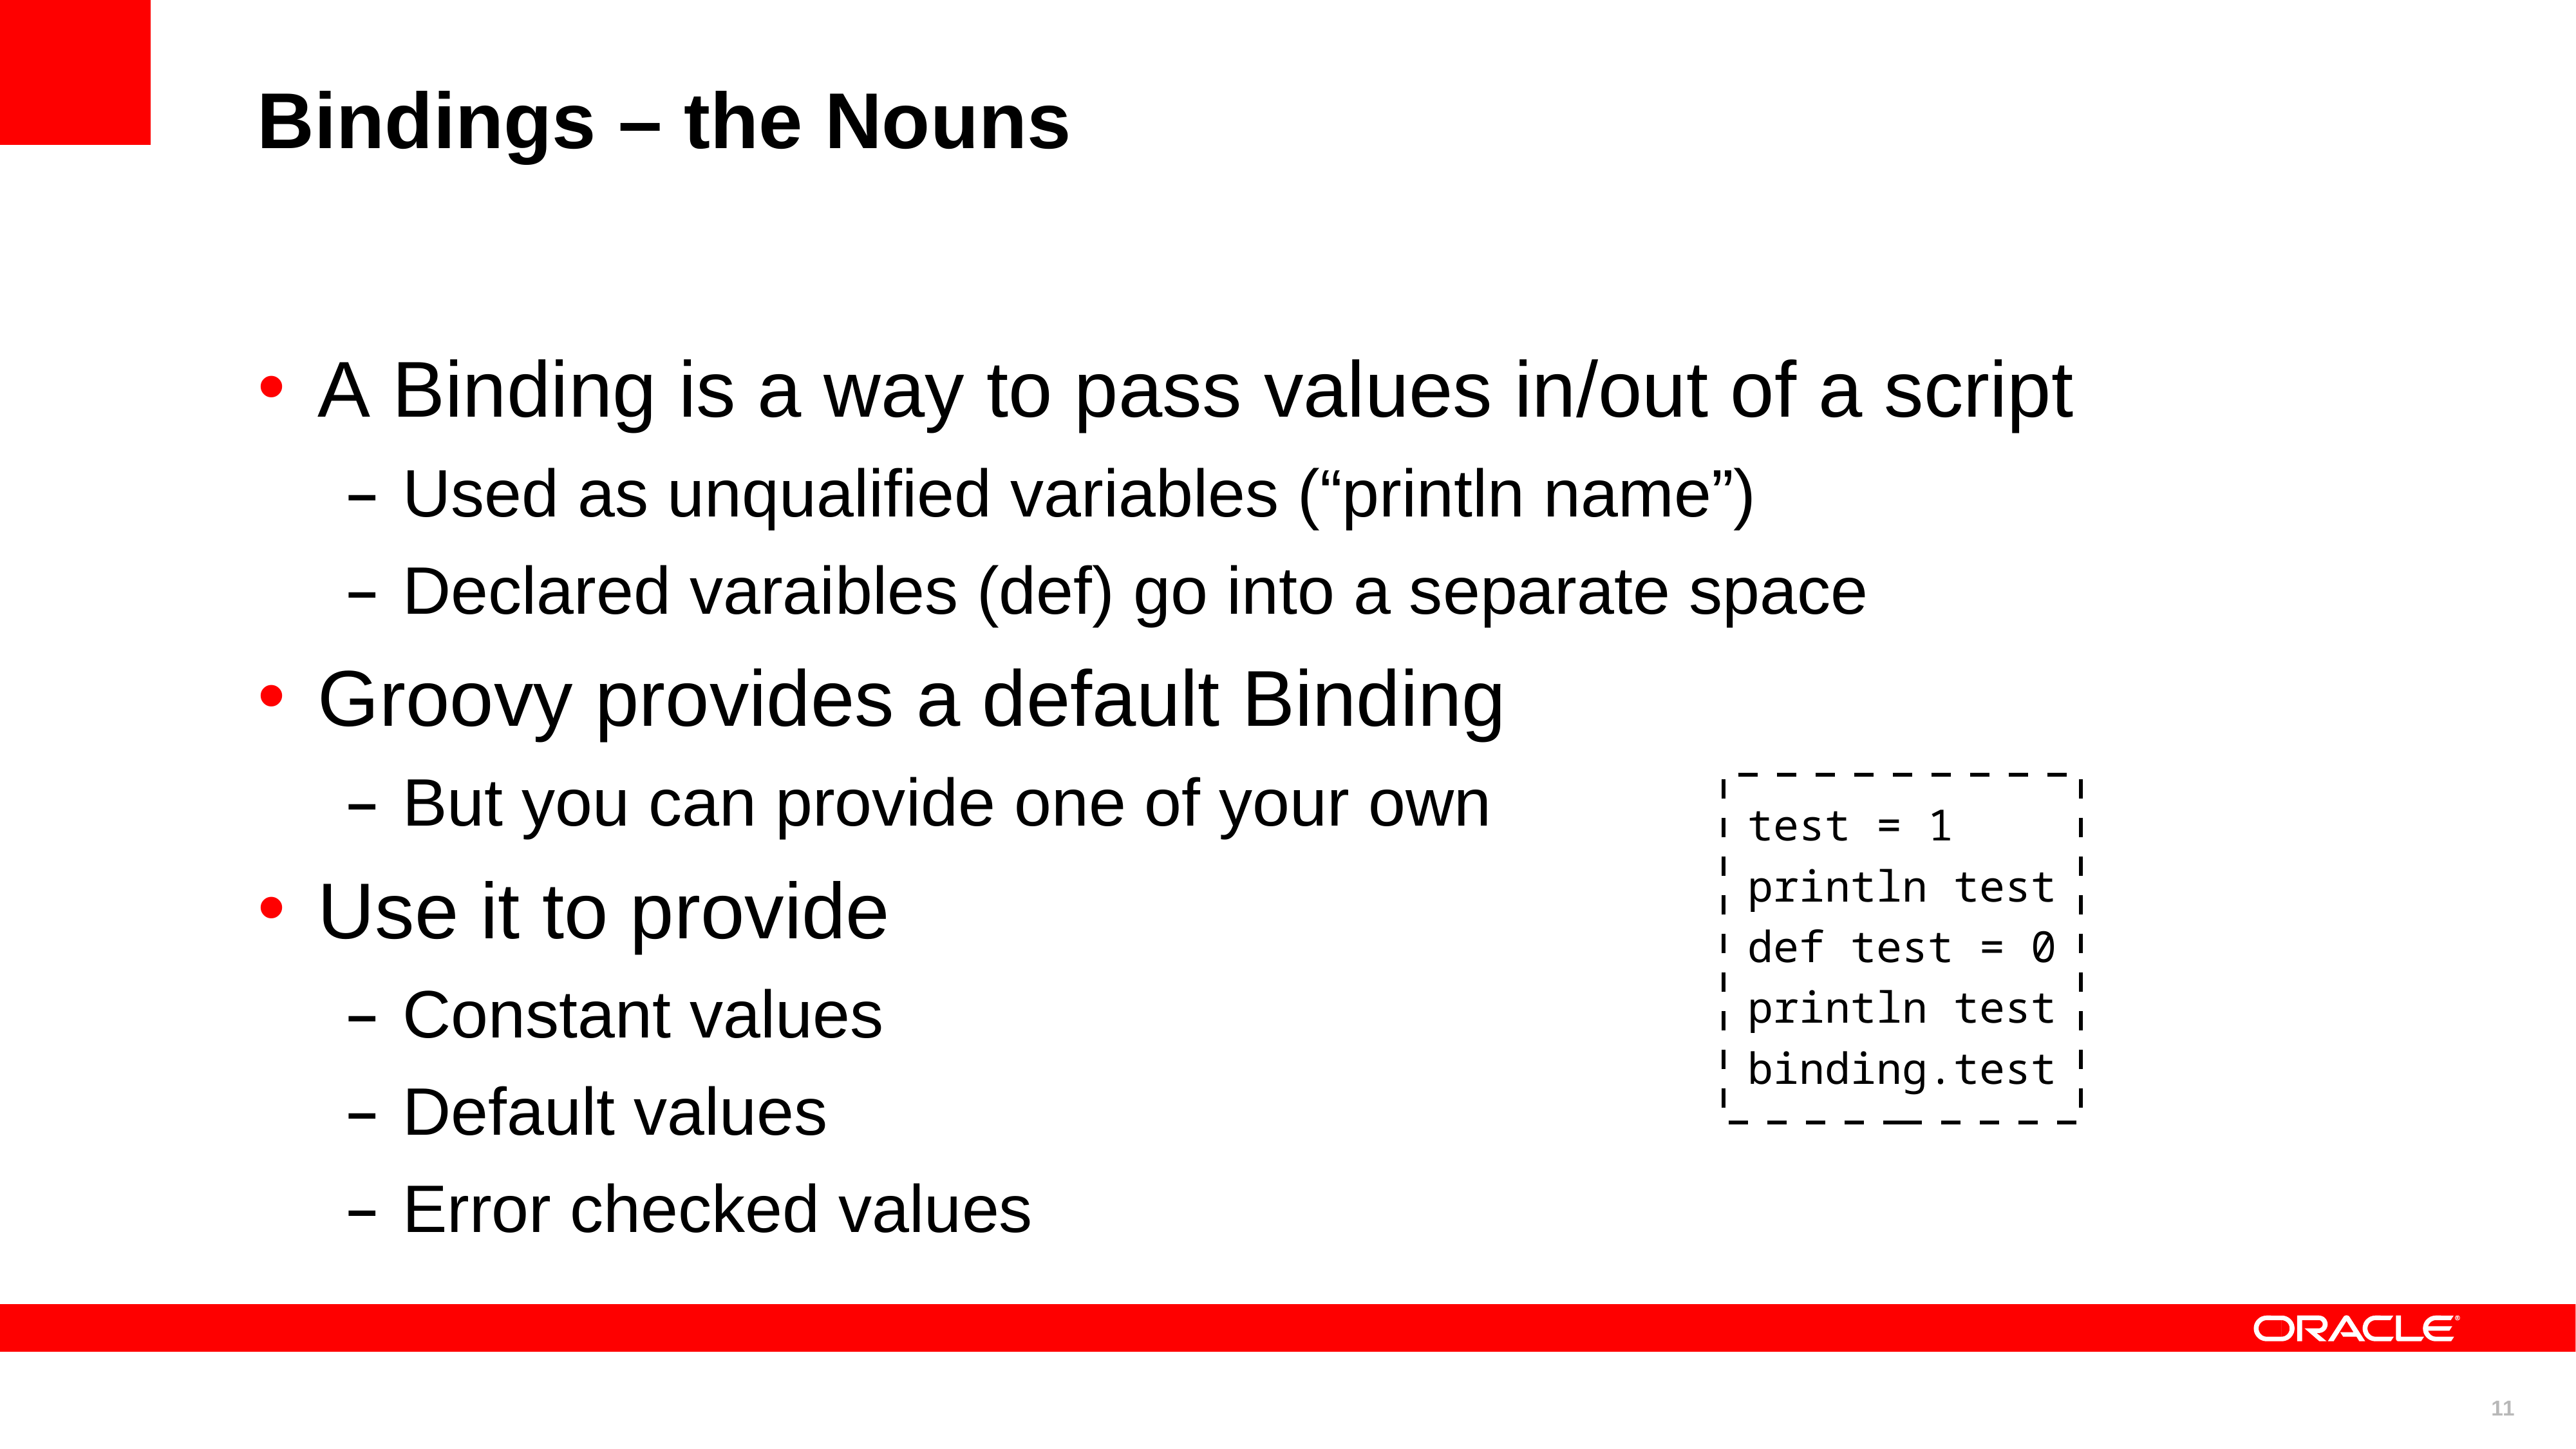

# Bindings – the Nouns
A Binding is a way to pass values in/out of a script
Used as unqualified variables (“println name”)
Declared varaibles (def) go into a separate space
Groovy provides a default Binding
But you can provide one of your own
Use it to provide
Constant values
Default values
Error checked values
test = 1
println test
def test = 0
println test
binding.test